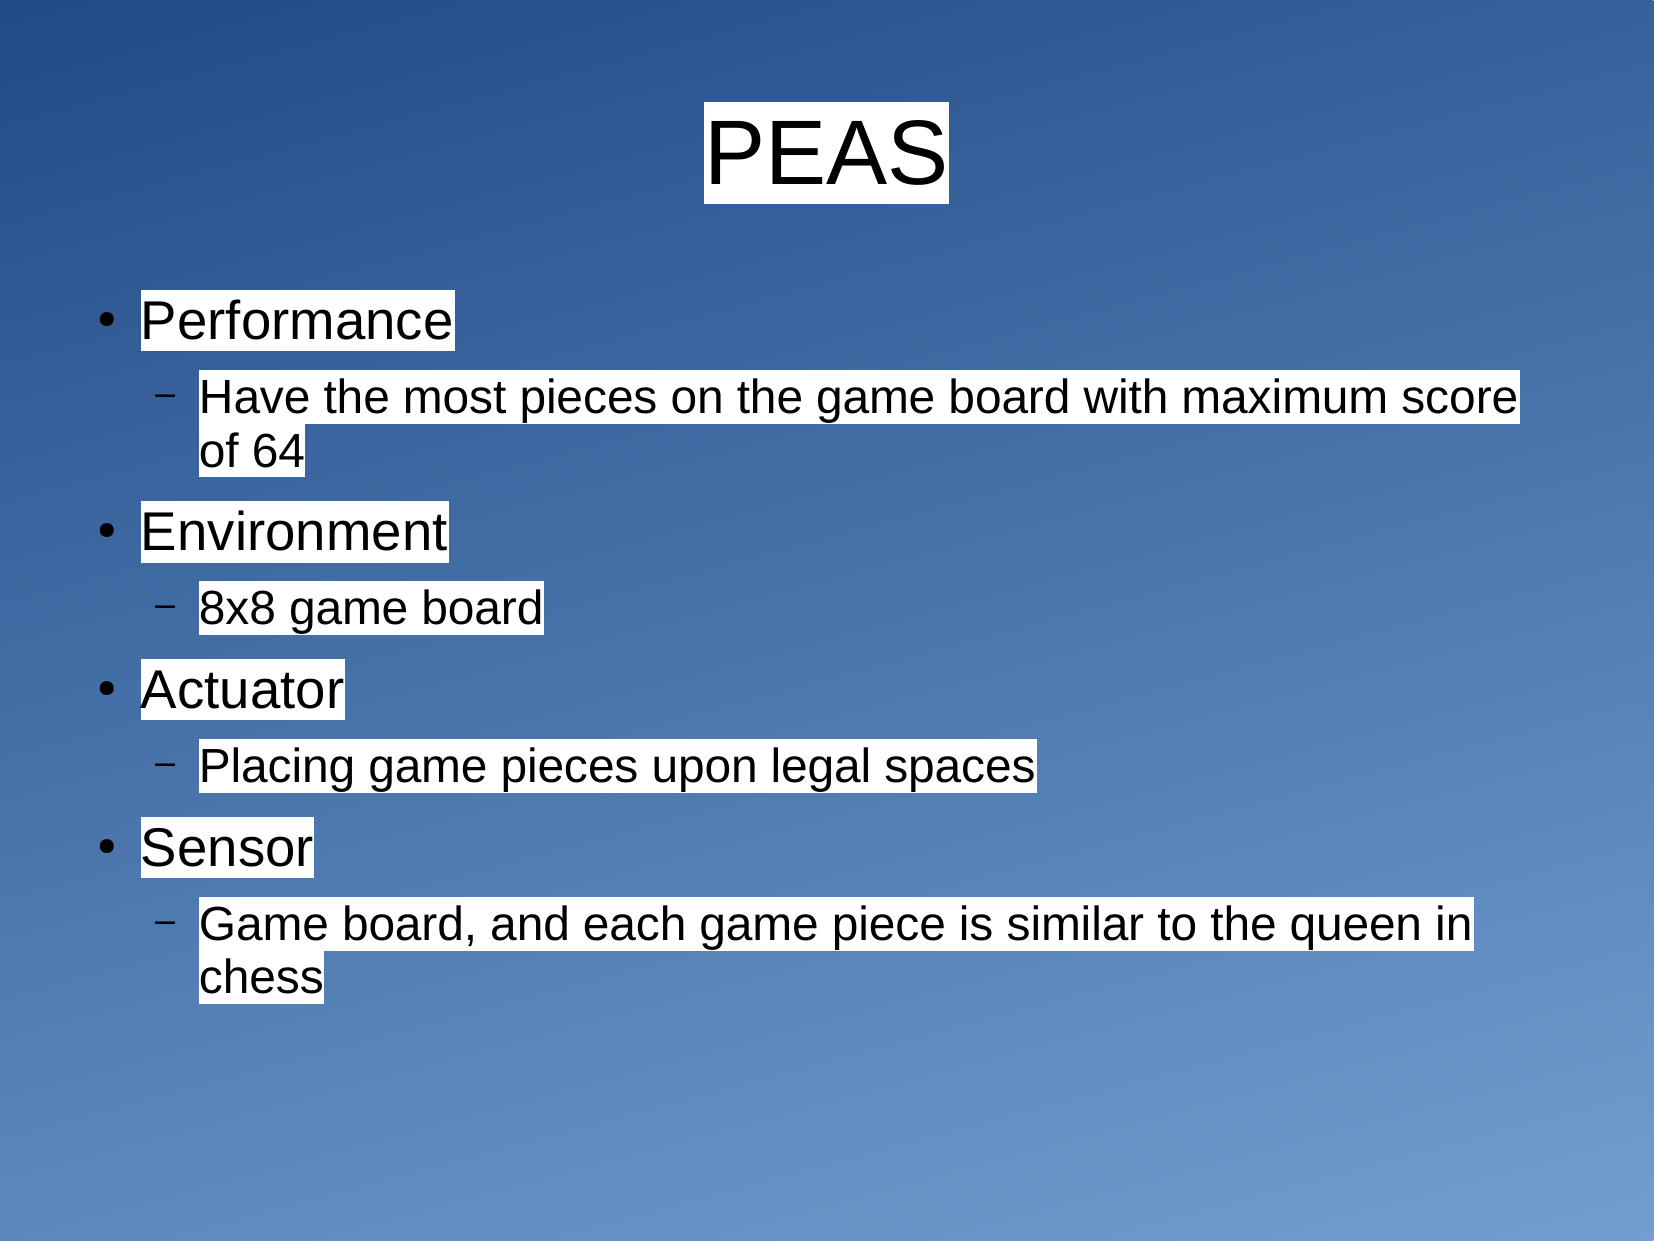

# PEAS
Performance
Have the most pieces on the game board with maximum score of 64
Environment
8x8 game board
Actuator
Placing game pieces upon legal spaces
Sensor
Game board, and each game piece is similar to the queen in chess